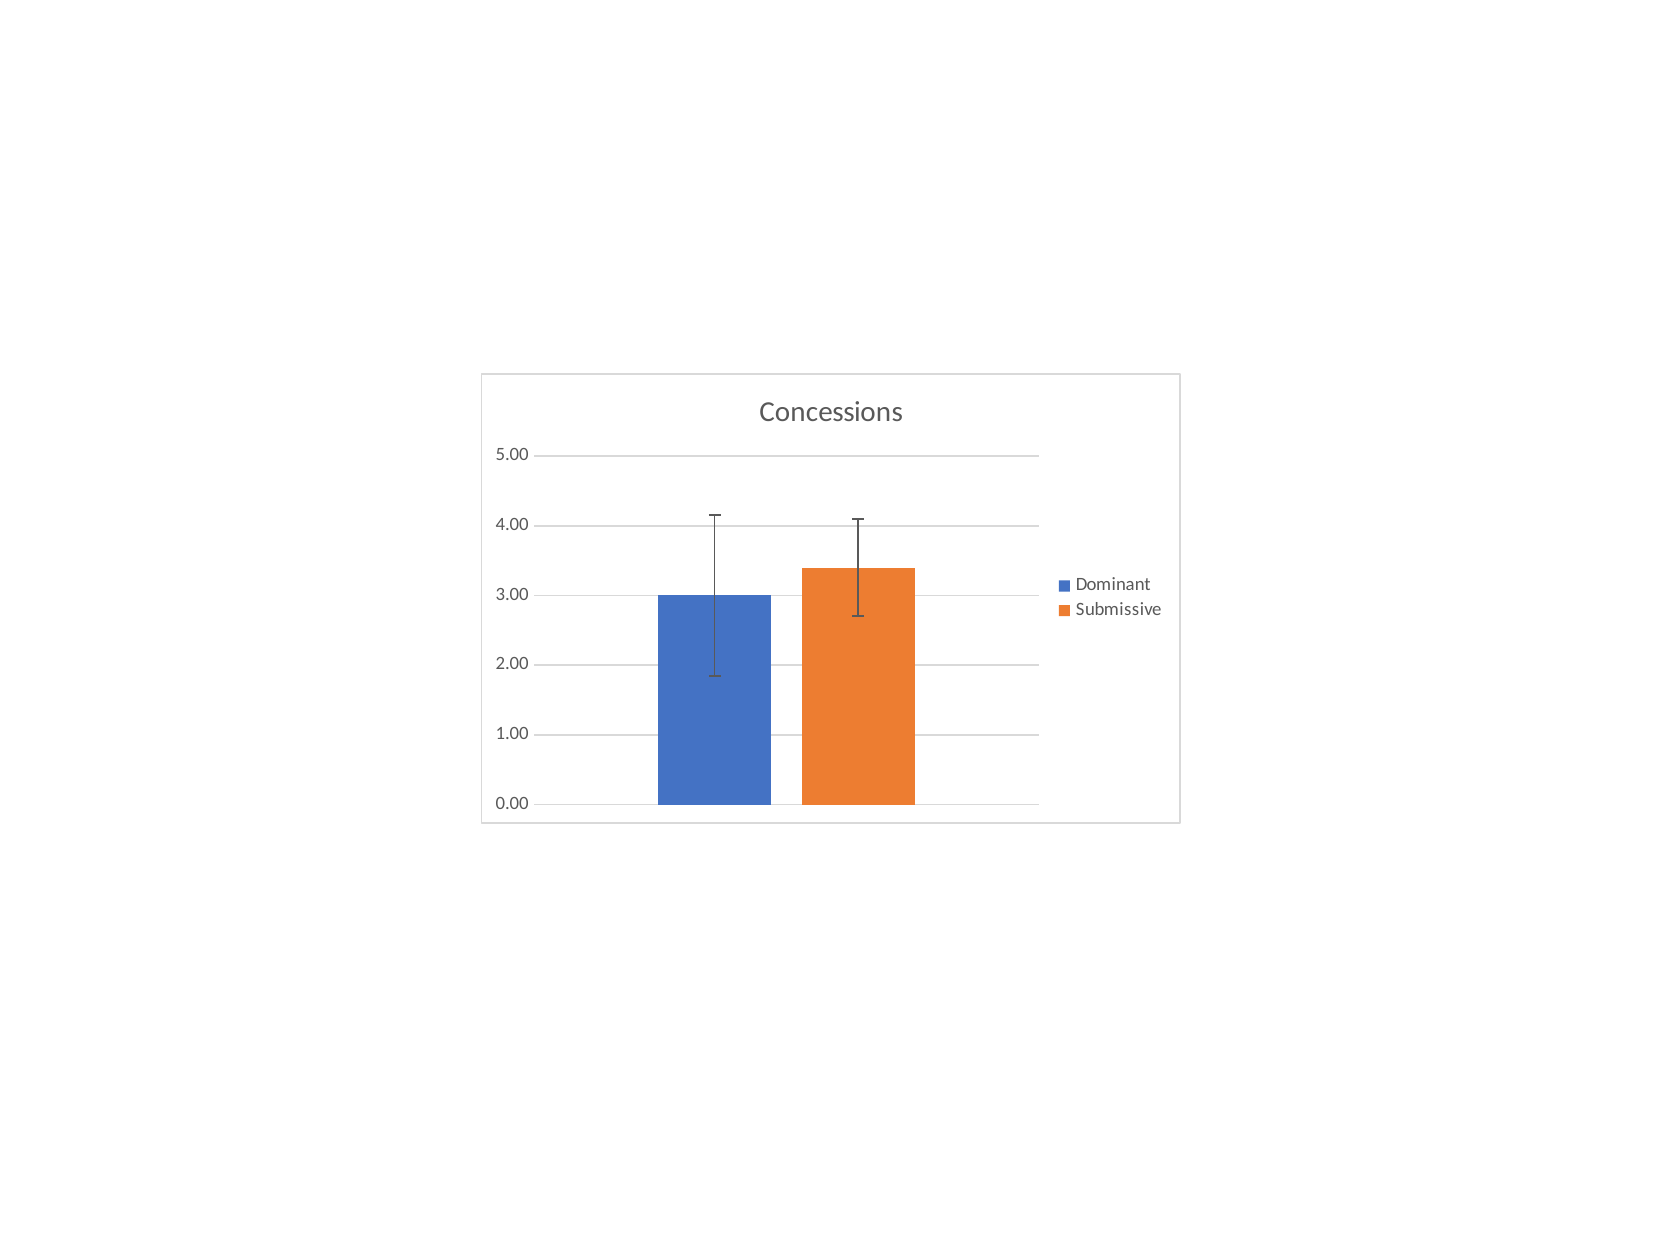

### Chart: Concessions
| Category | Dominant | Submissive |
|---|---|---|
| None | 3.0 | 3.4 |